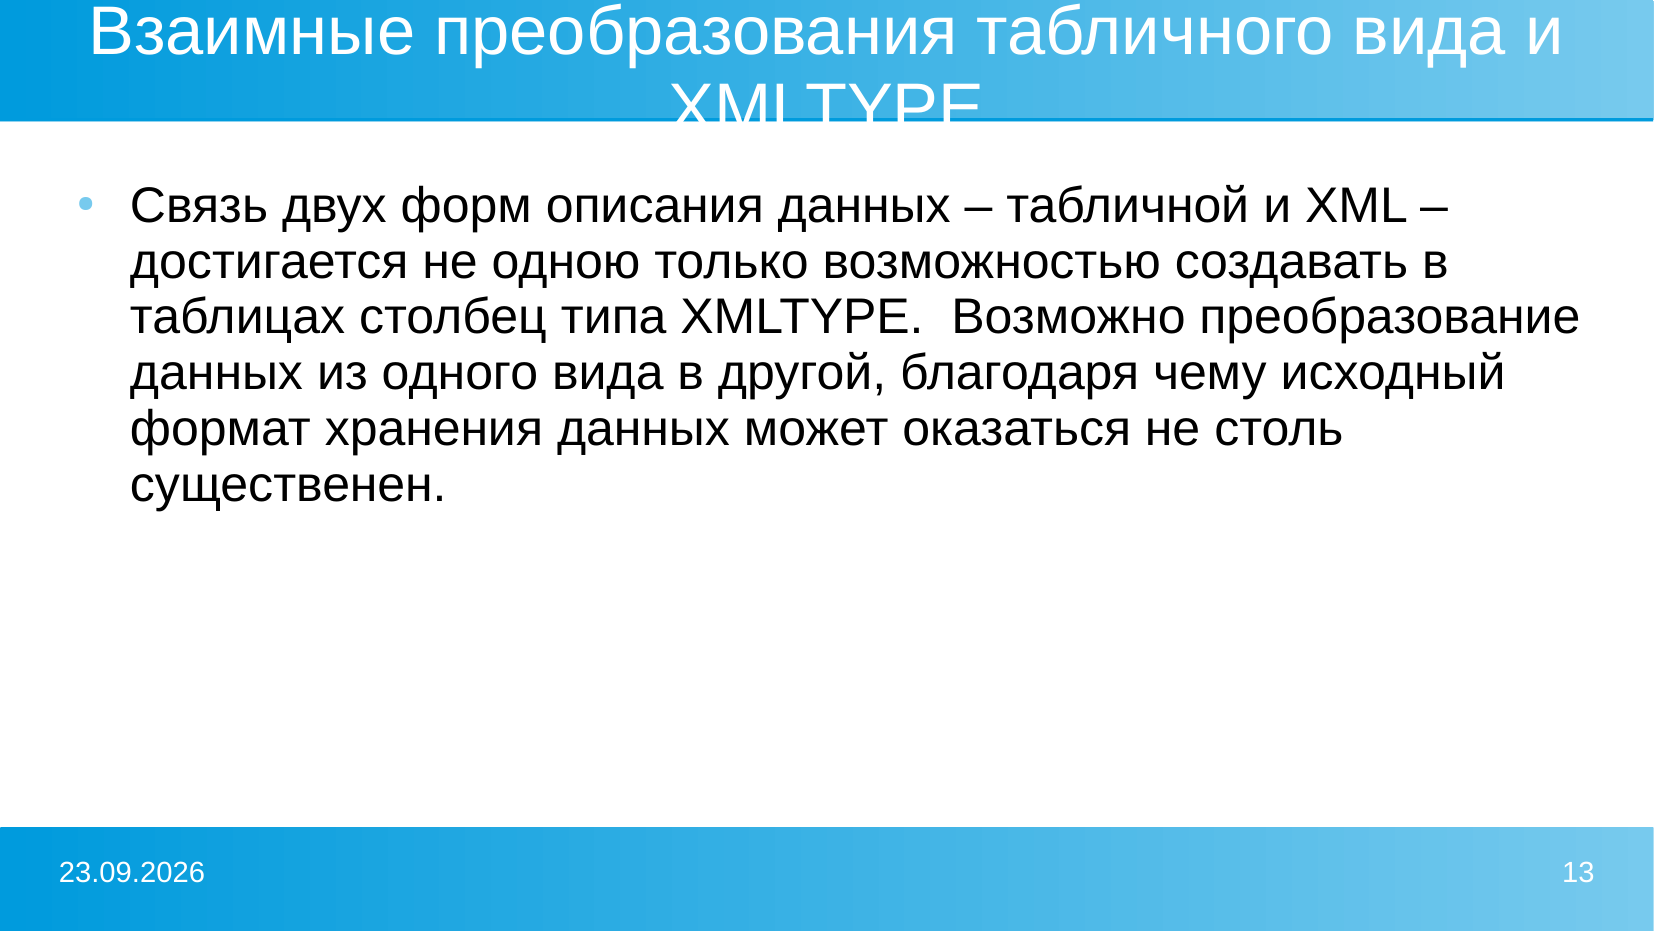

# Взаимные преобразования табличного вида и XMLTYPE
Связь двух форм описания данных – табличной и XML – достигается не одною только возможностью создавать в таблицах столбец типа XMLTYPE. Возможно преобразование данных из одного вида в другой, благодаря чему исходный формат хранения данных может оказаться не столь существенен.
13